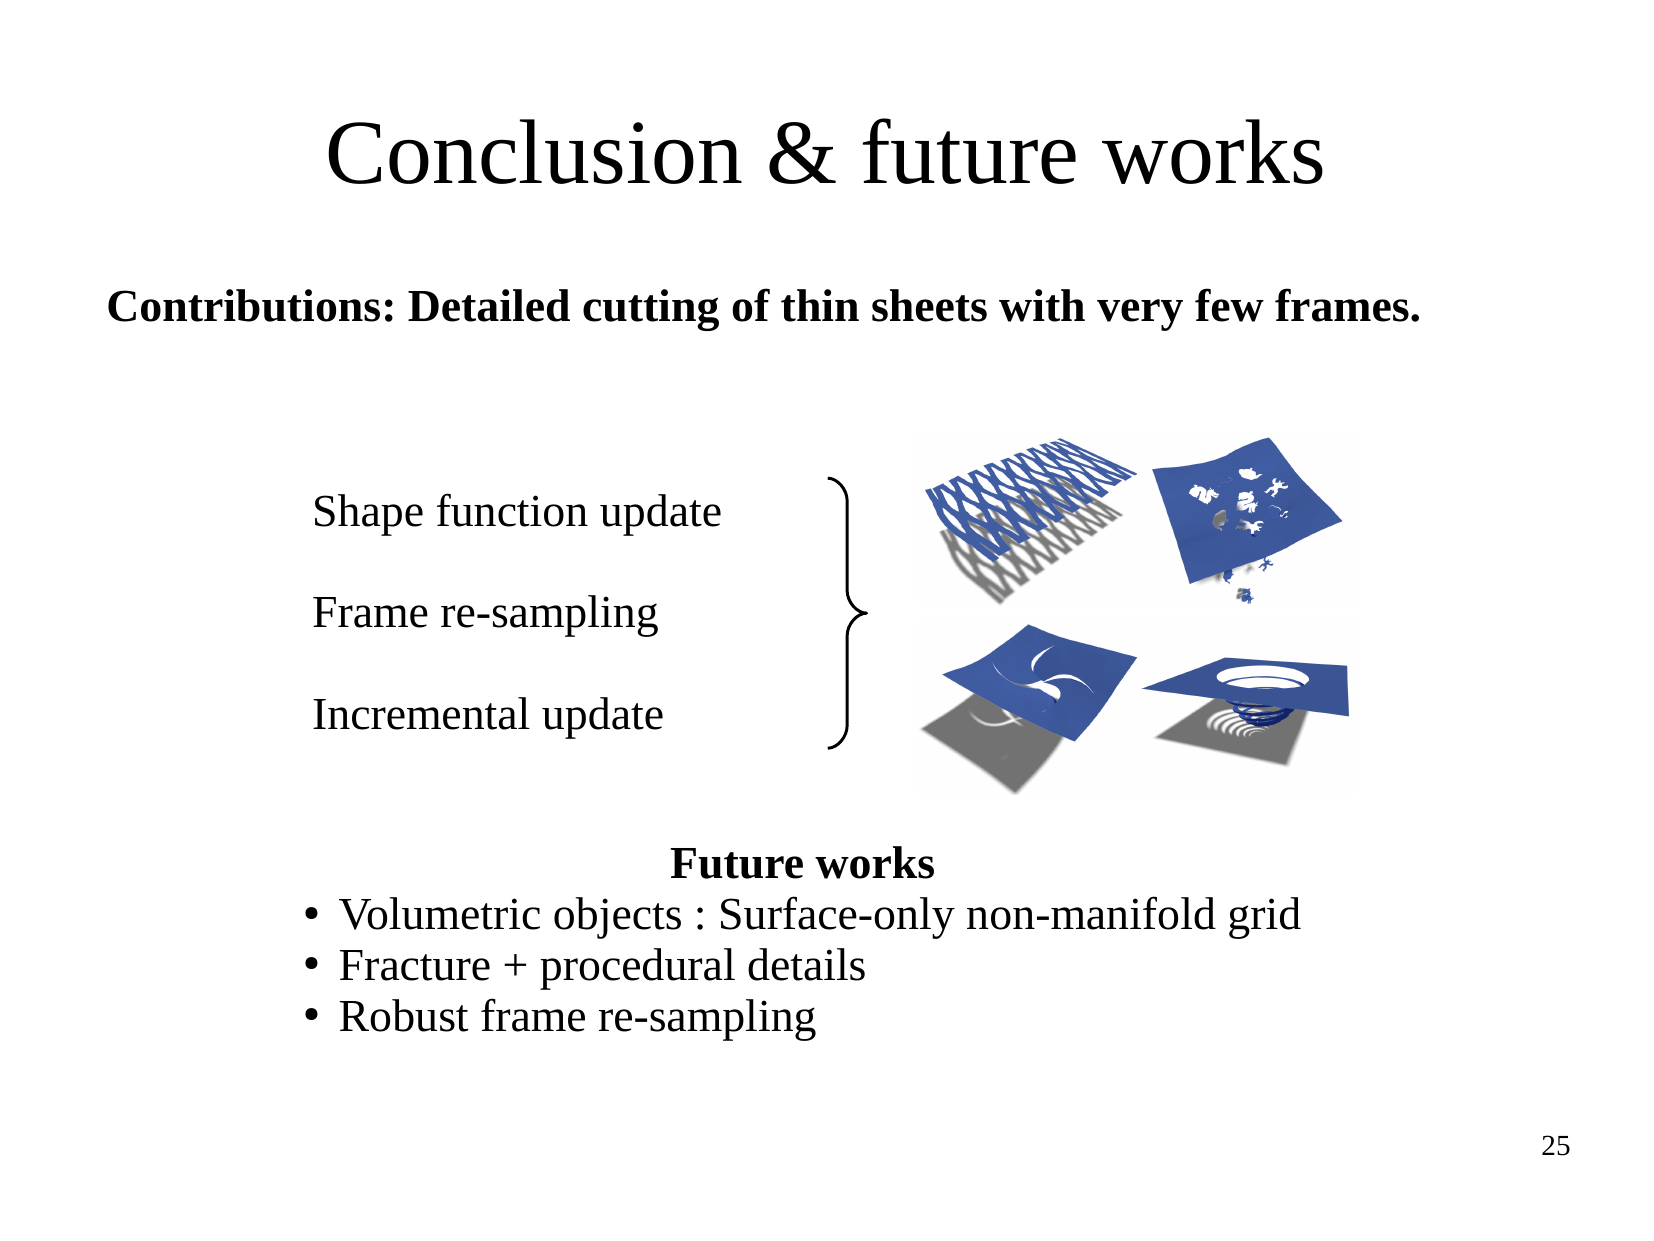

# Conclusion & future works
Contributions: Detailed cutting of thin sheets with very few frames.
Shape function update
Frame re-sampling
Incremental update
Future works
Volumetric objects : Surface-only non-manifold grid
Fracture + procedural details
Robust frame re-sampling
25